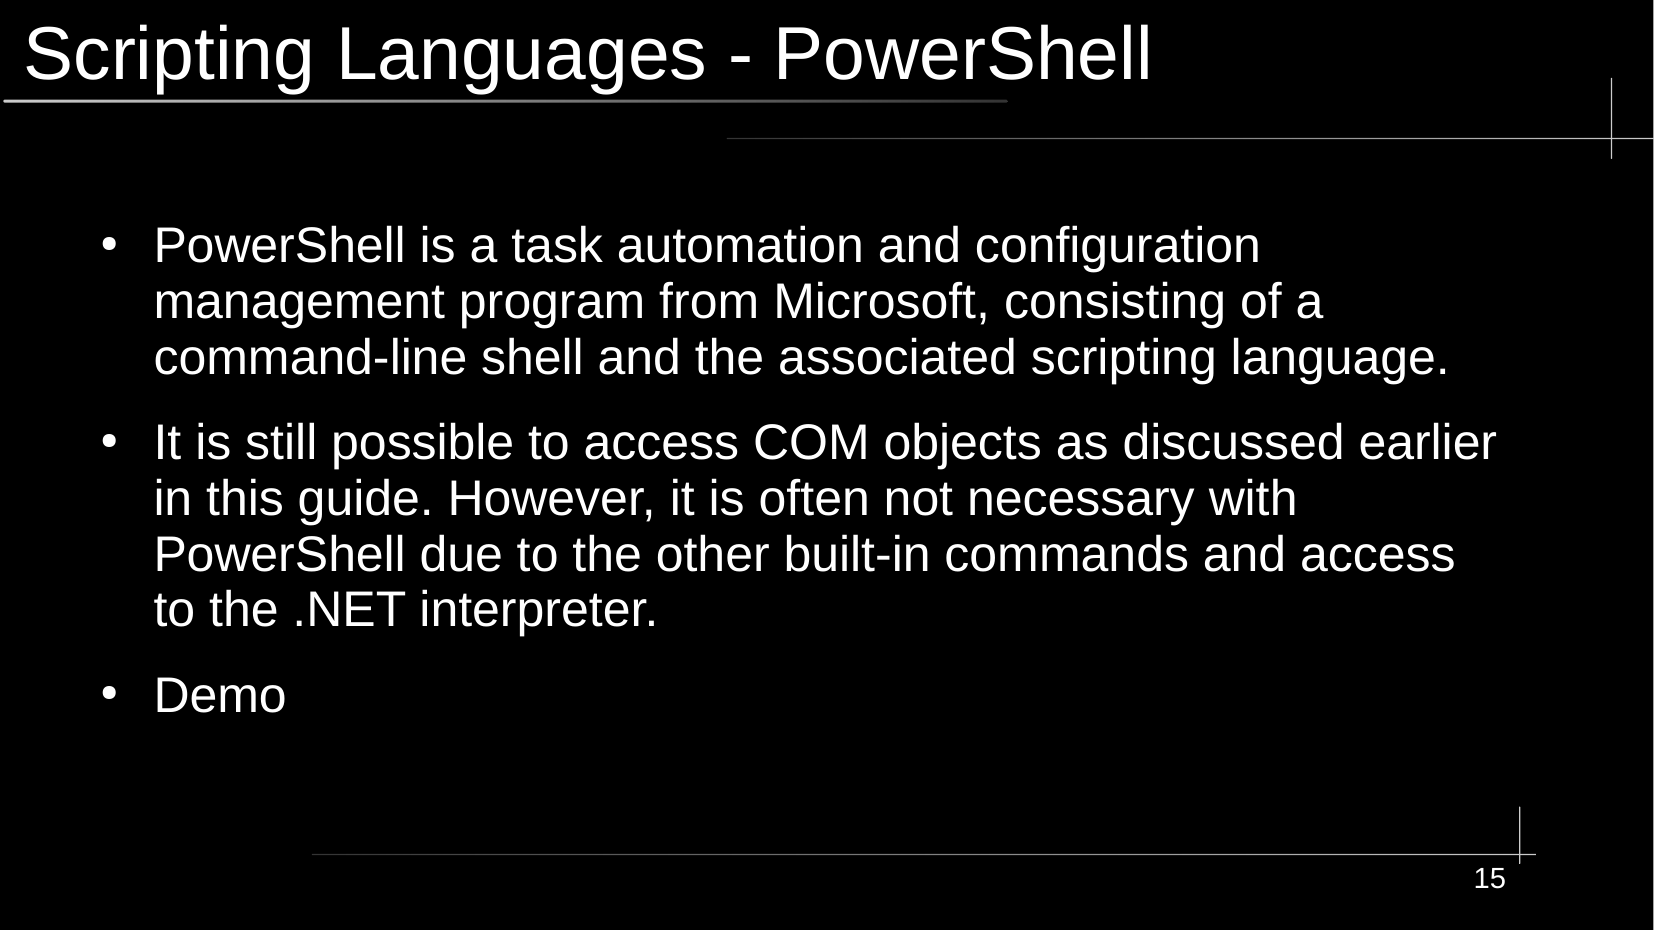

# Scripting Languages - PowerShell
PowerShell is a task automation and configuration management program from Microsoft, consisting of a command-line shell and the associated scripting language.
It is still possible to access COM objects as discussed earlier in this guide. However, it is often not necessary with PowerShell due to the other built-in commands and access to the .NET interpreter.
Demo
15